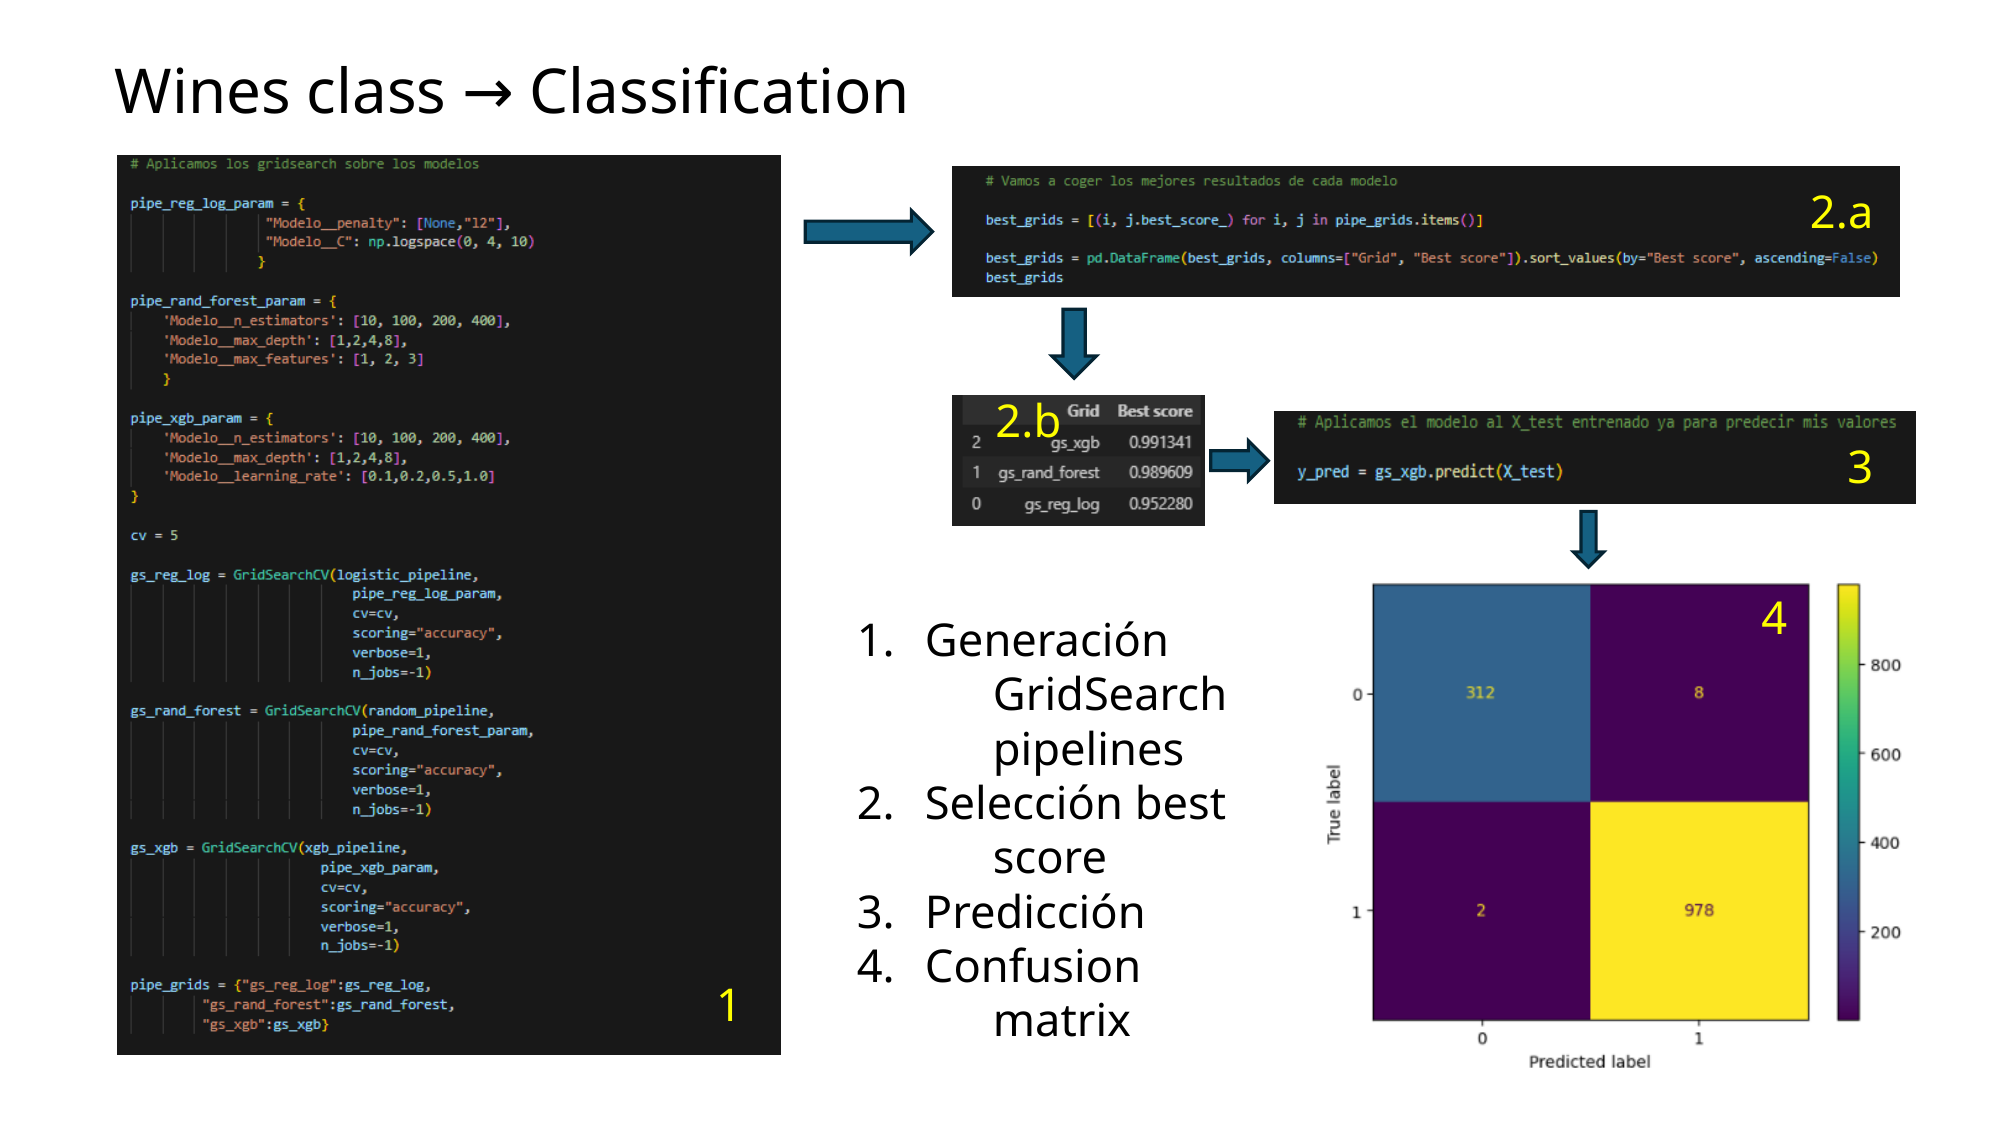

# Wines class → Classification
2.a
2.b
3
4
Generación GridSearch pipelines
Selección best score
Predicción
Confusion matrix
1